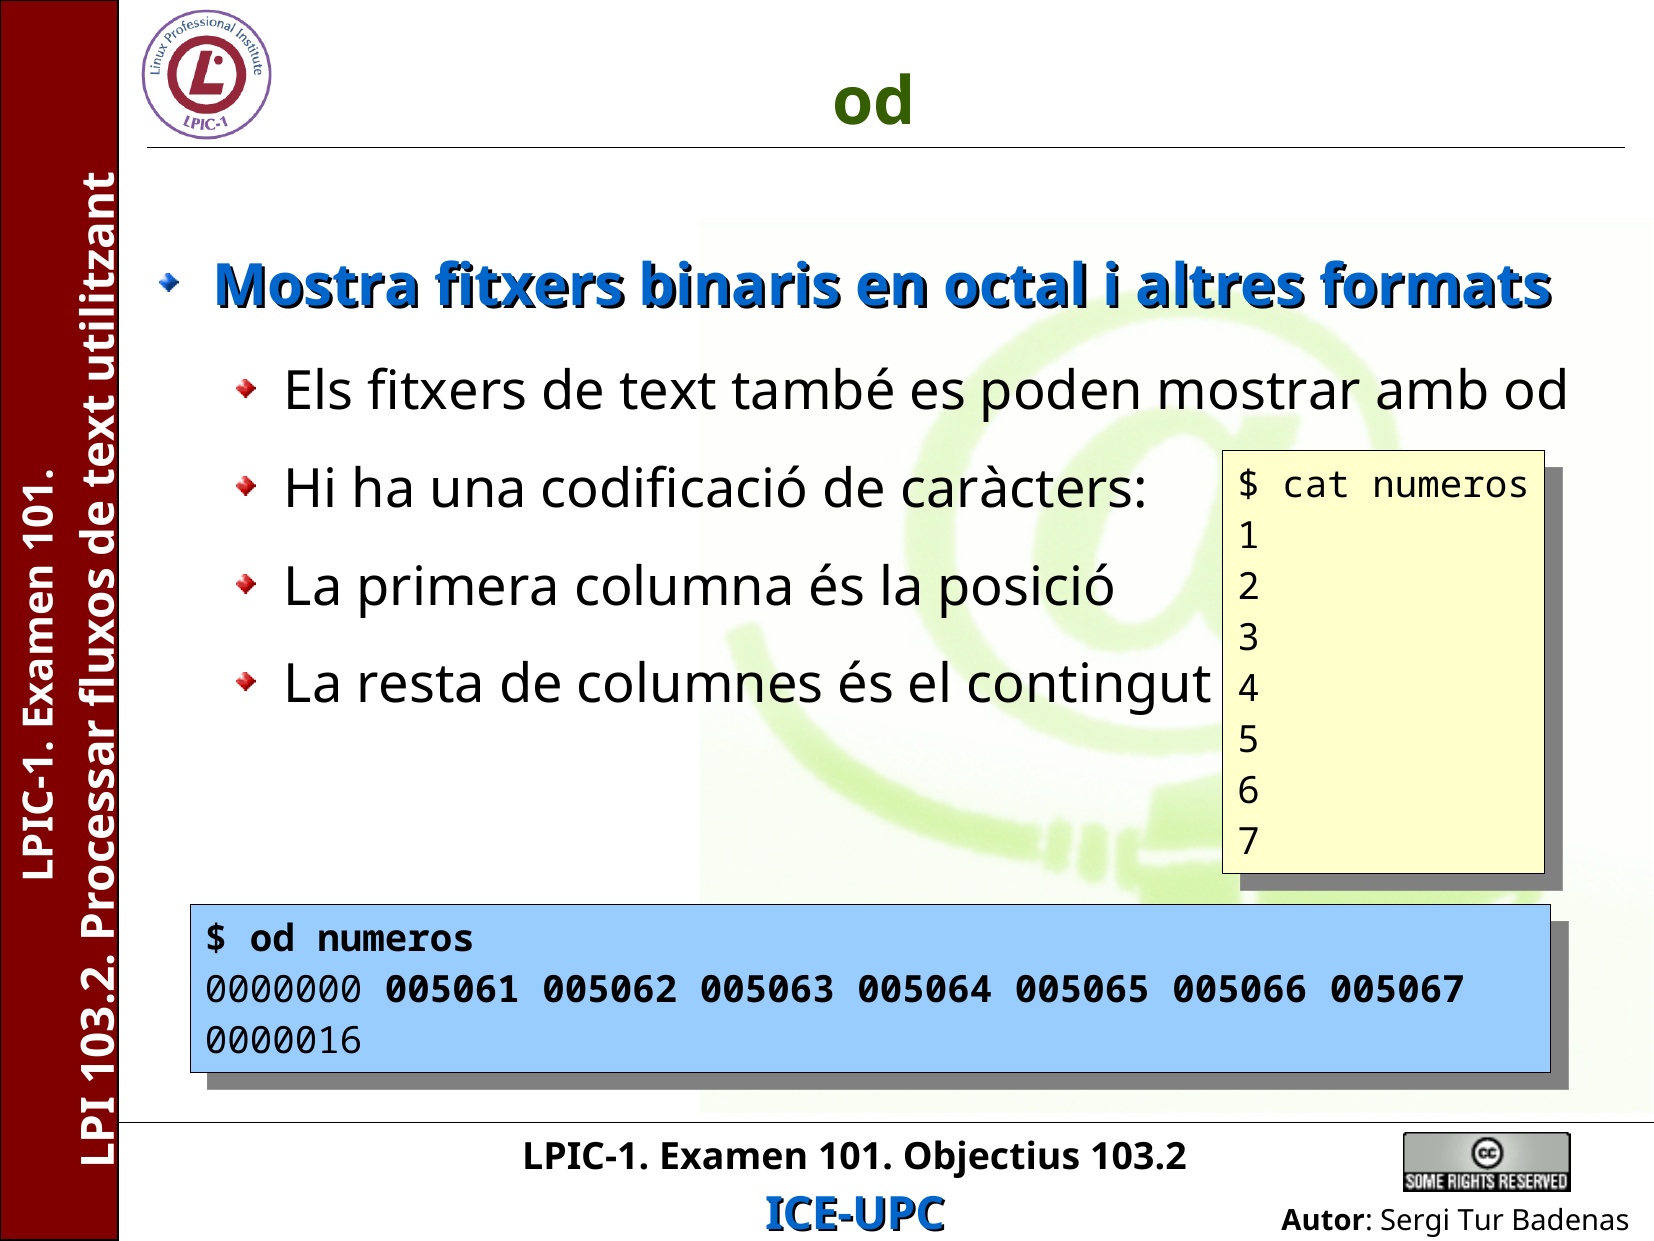

# od
Mostra fitxers binaris en octal i altres formats
Els fitxers de text també es poden mostrar amb od
Hi ha una codificació de caràcters:
La primera columna és la posició
La resta de columnes és el contingut
$ cat numeros
1
2
3
4
5
6
7
$ od numeros
0000000 005061 005062 005063 005064 005065 005066 005067
0000016